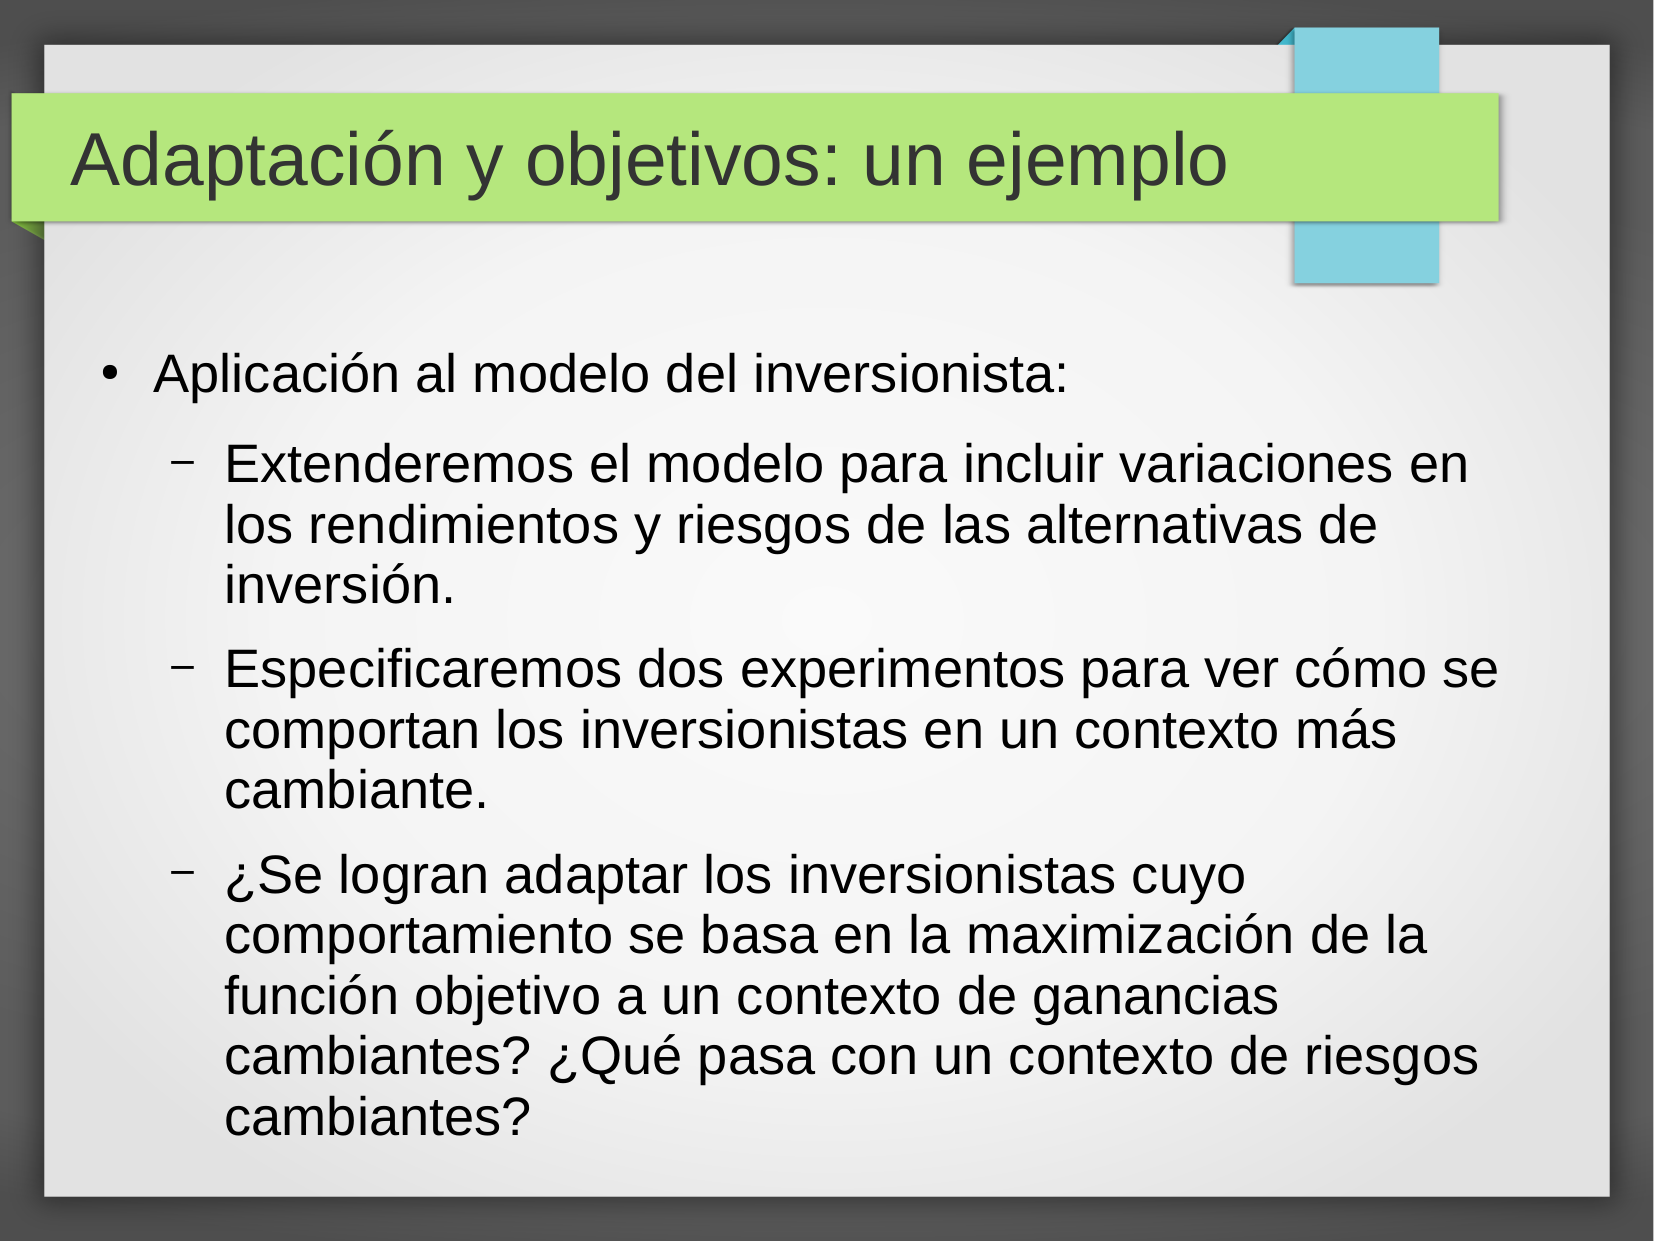

# Adaptación y objetivos: un ejemplo
Aplicación al modelo del inversionista:
Extenderemos el modelo para incluir variaciones en los rendimientos y riesgos de las alternativas de inversión.
Especificaremos dos experimentos para ver cómo se comportan los inversionistas en un contexto más cambiante.
¿Se logran adaptar los inversionistas cuyo comportamiento se basa en la maximización de la función objetivo a un contexto de ganancias cambiantes? ¿Qué pasa con un contexto de riesgos cambiantes?